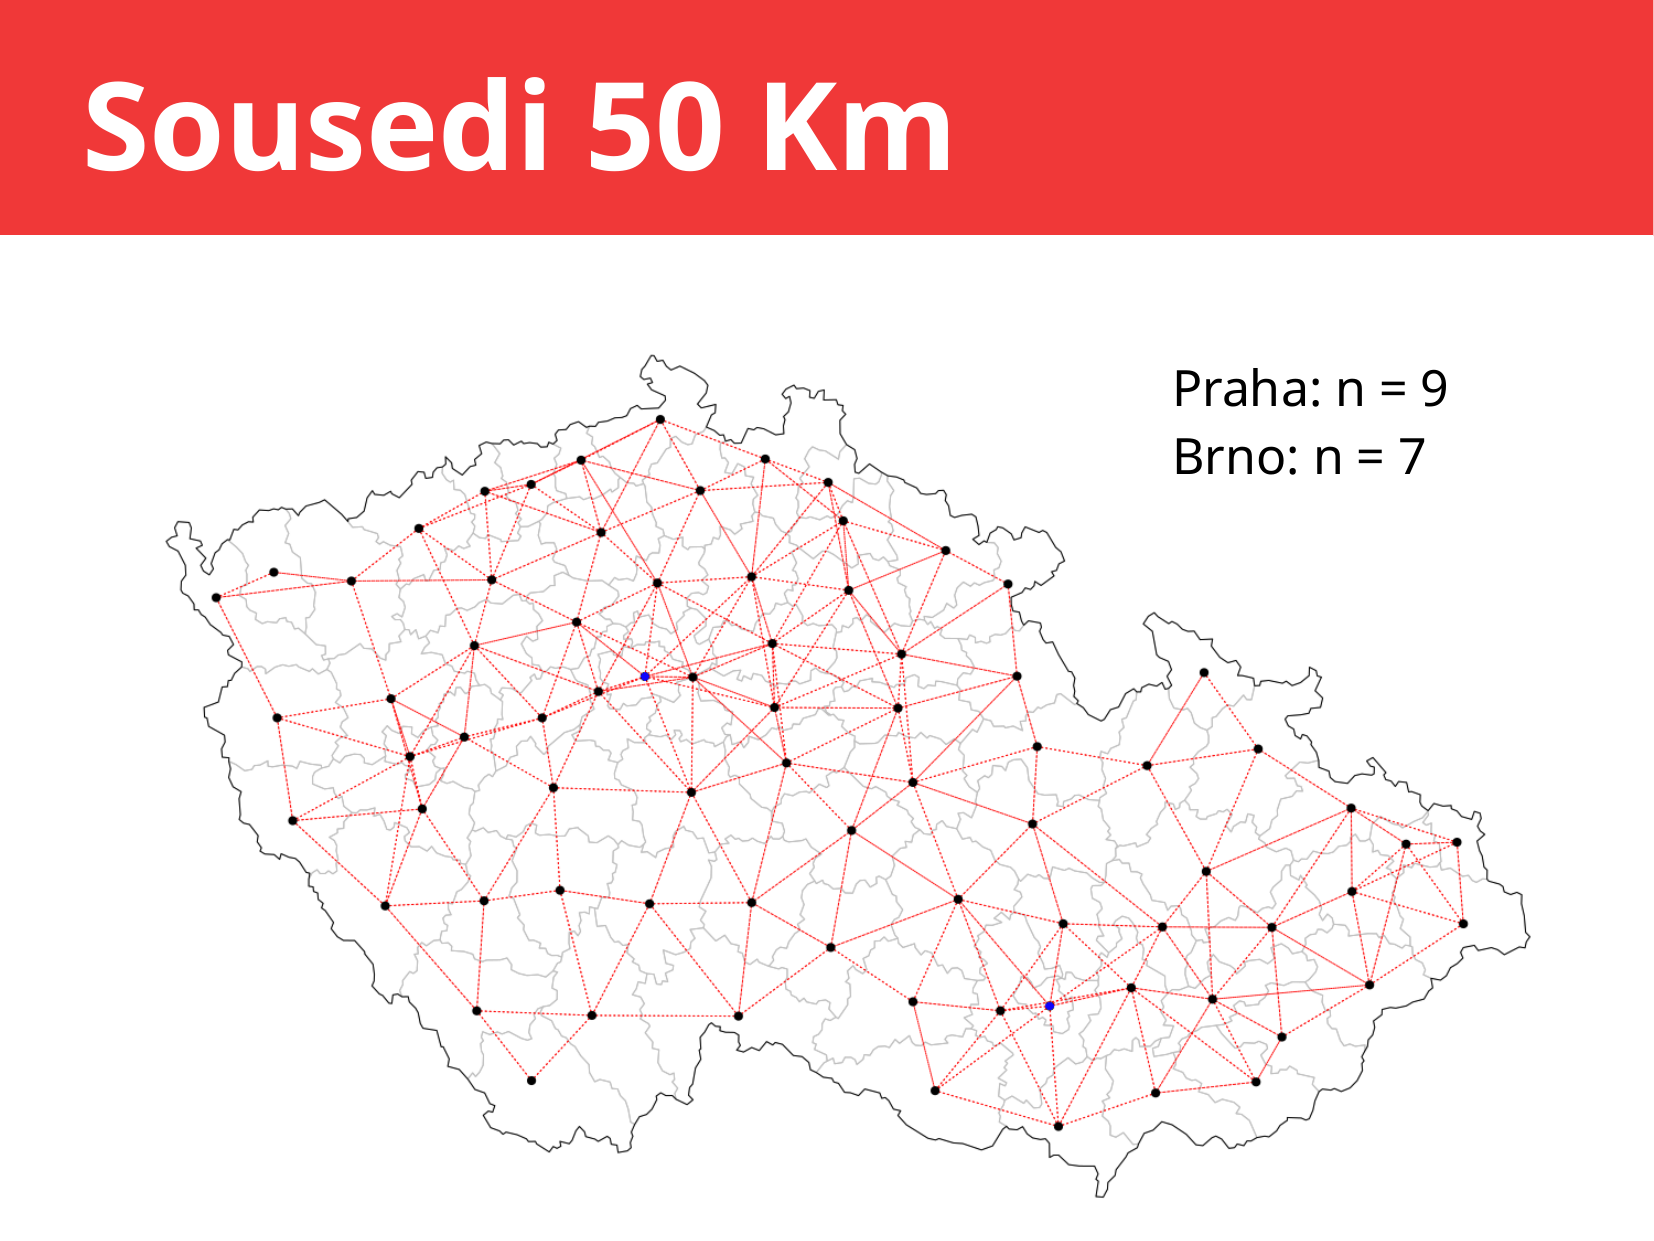

# Sousedi 50 Km
Praha: n = 9
Brno: n = 7